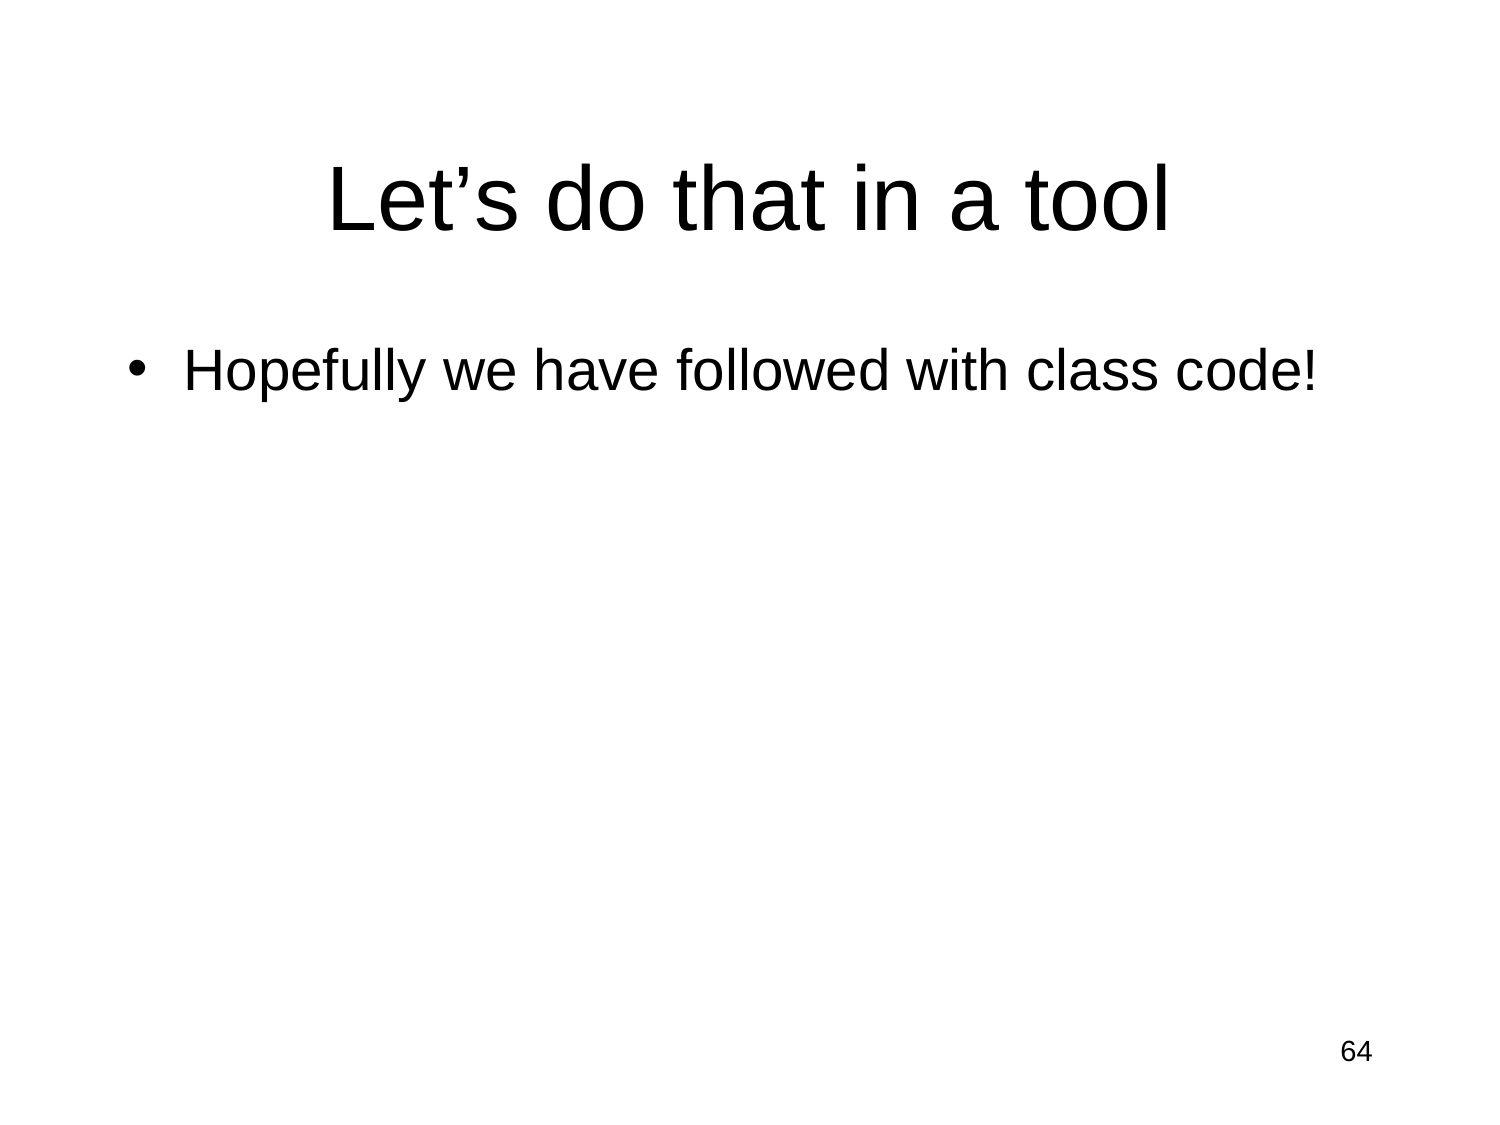

# Let’s do that in a tool
Hopefully we have followed with class code!